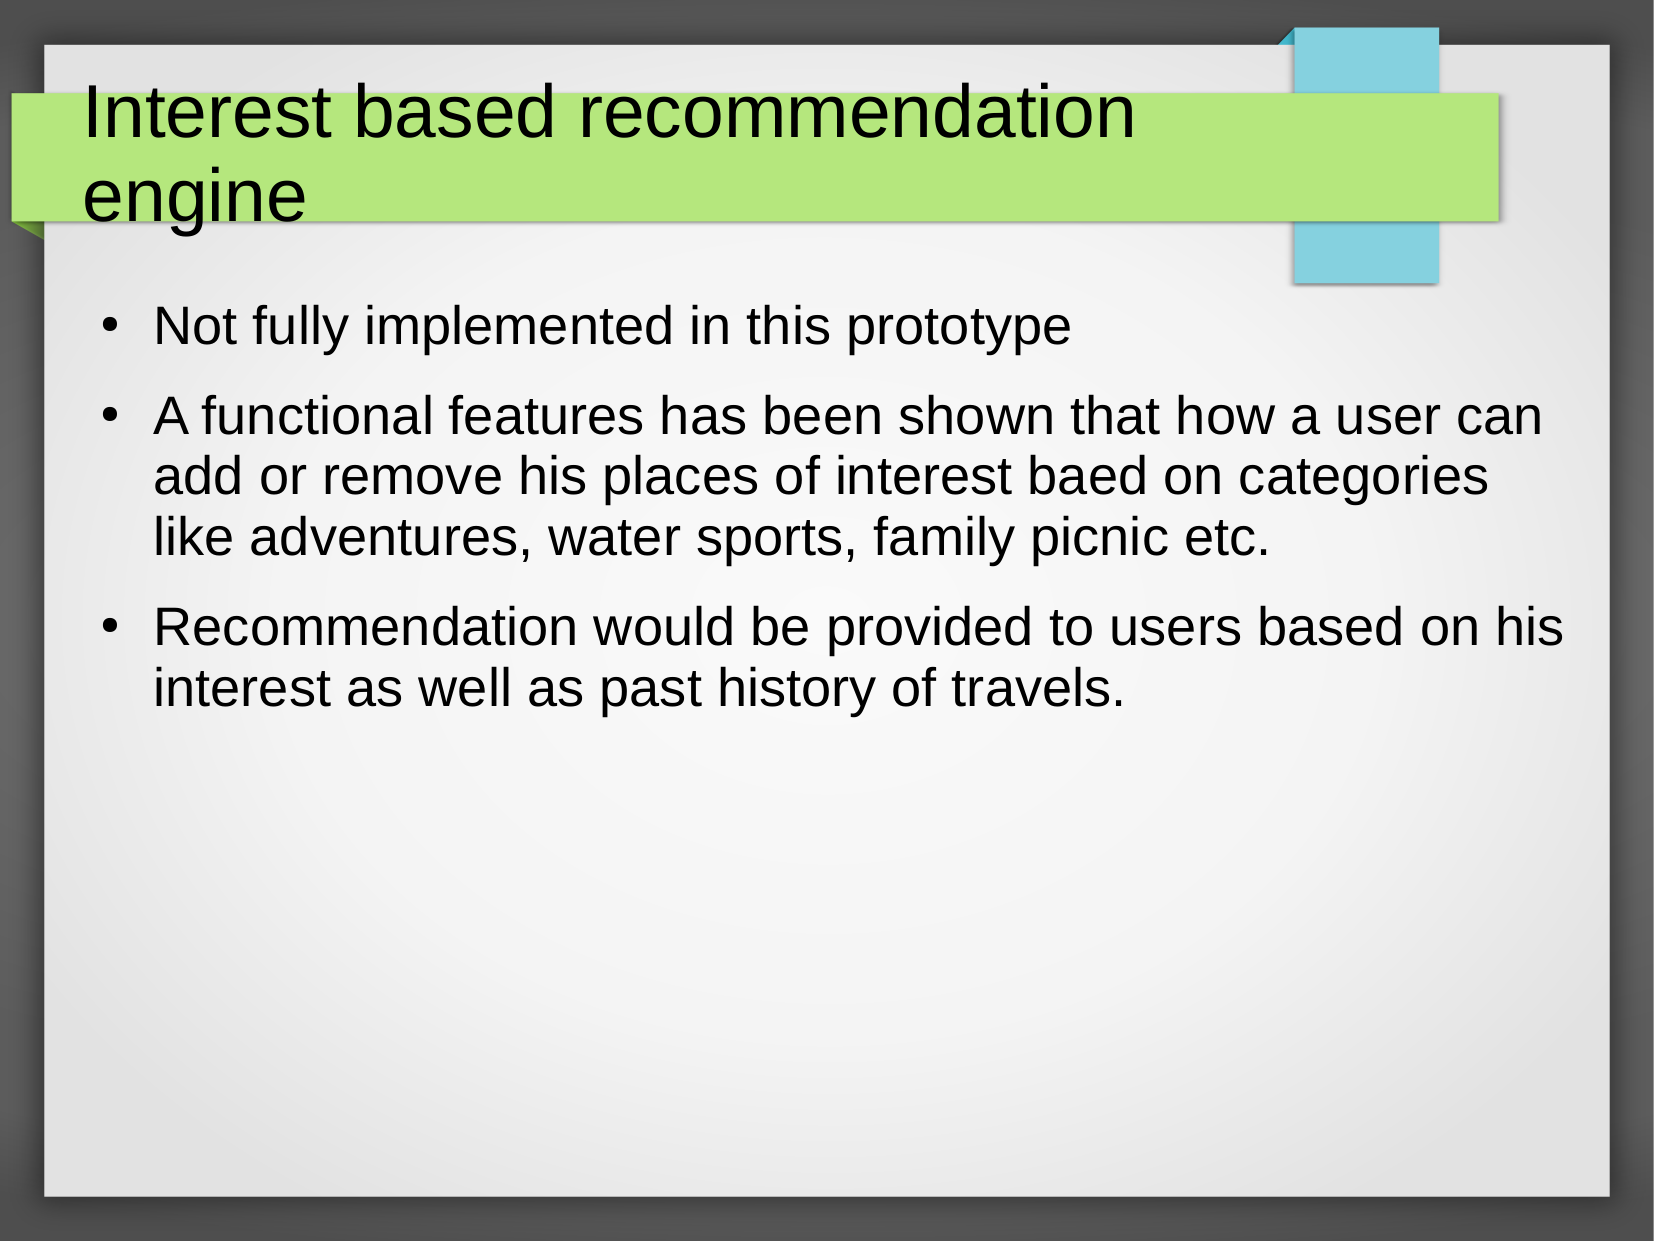

# Interest based recommendation engine
Not fully implemented in this prototype
A functional features has been shown that how a user can add or remove his places of interest baed on categories like adventures, water sports, family picnic etc.
Recommendation would be provided to users based on his interest as well as past history of travels.